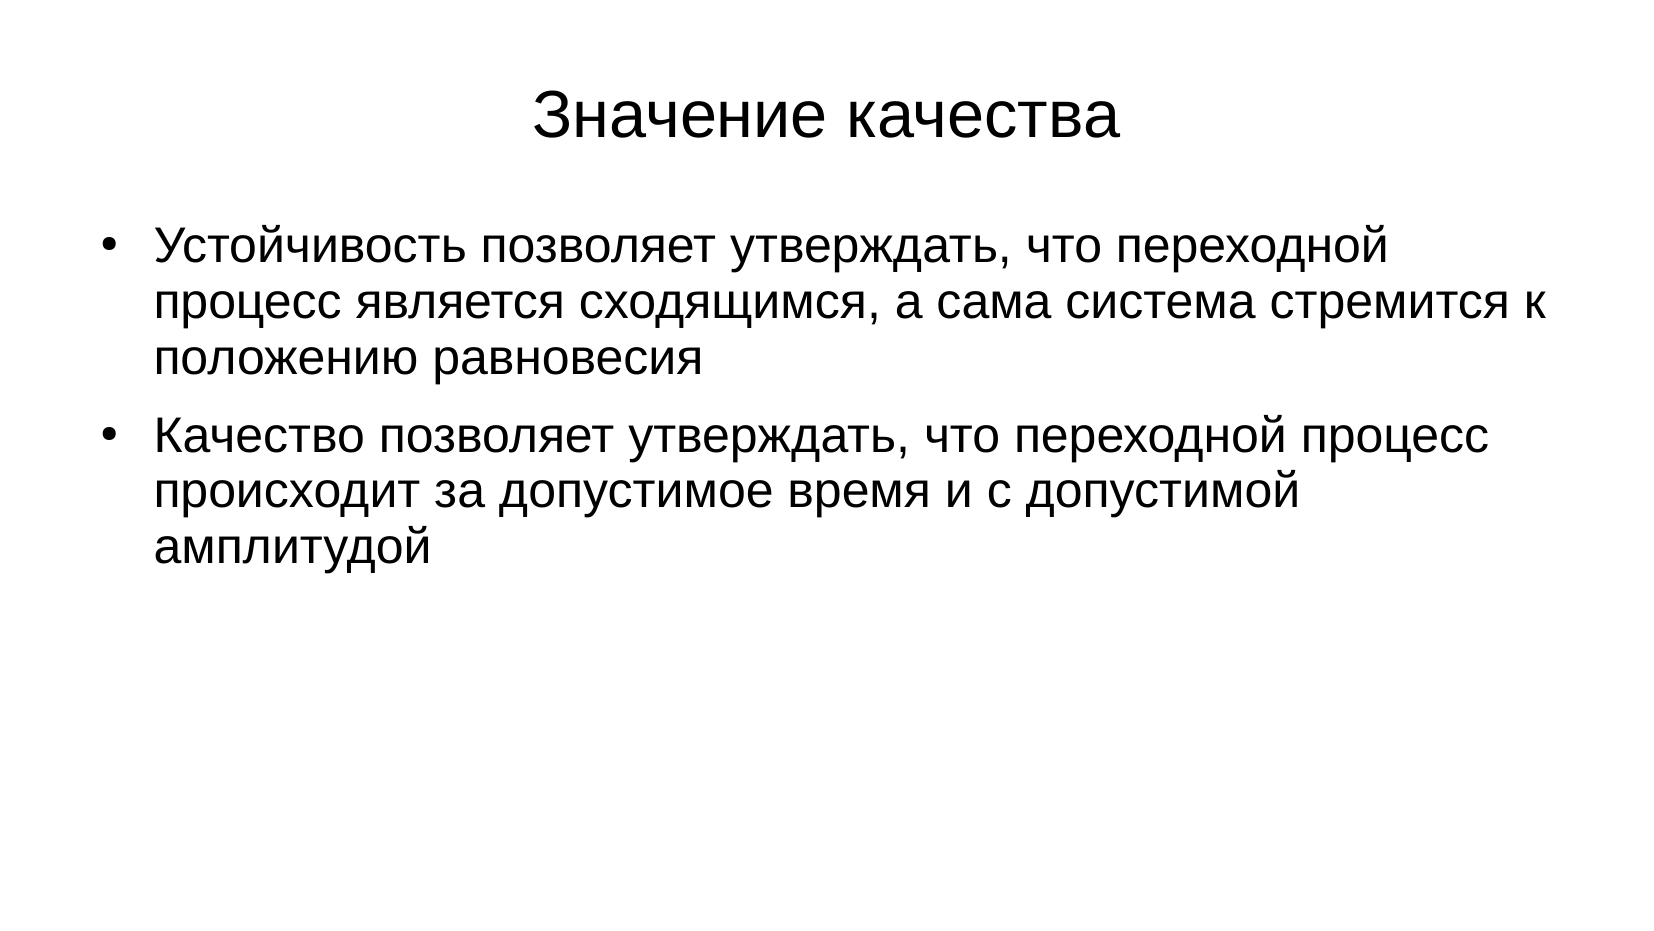

# Значение качества
Устойчивость позволяет утверждать, что переходной процесс является сходящимся, а сама система стремится к положению равновесия
Качество позволяет утверждать, что переходной процесс происходит за допустимое время и с допустимой амплитудой